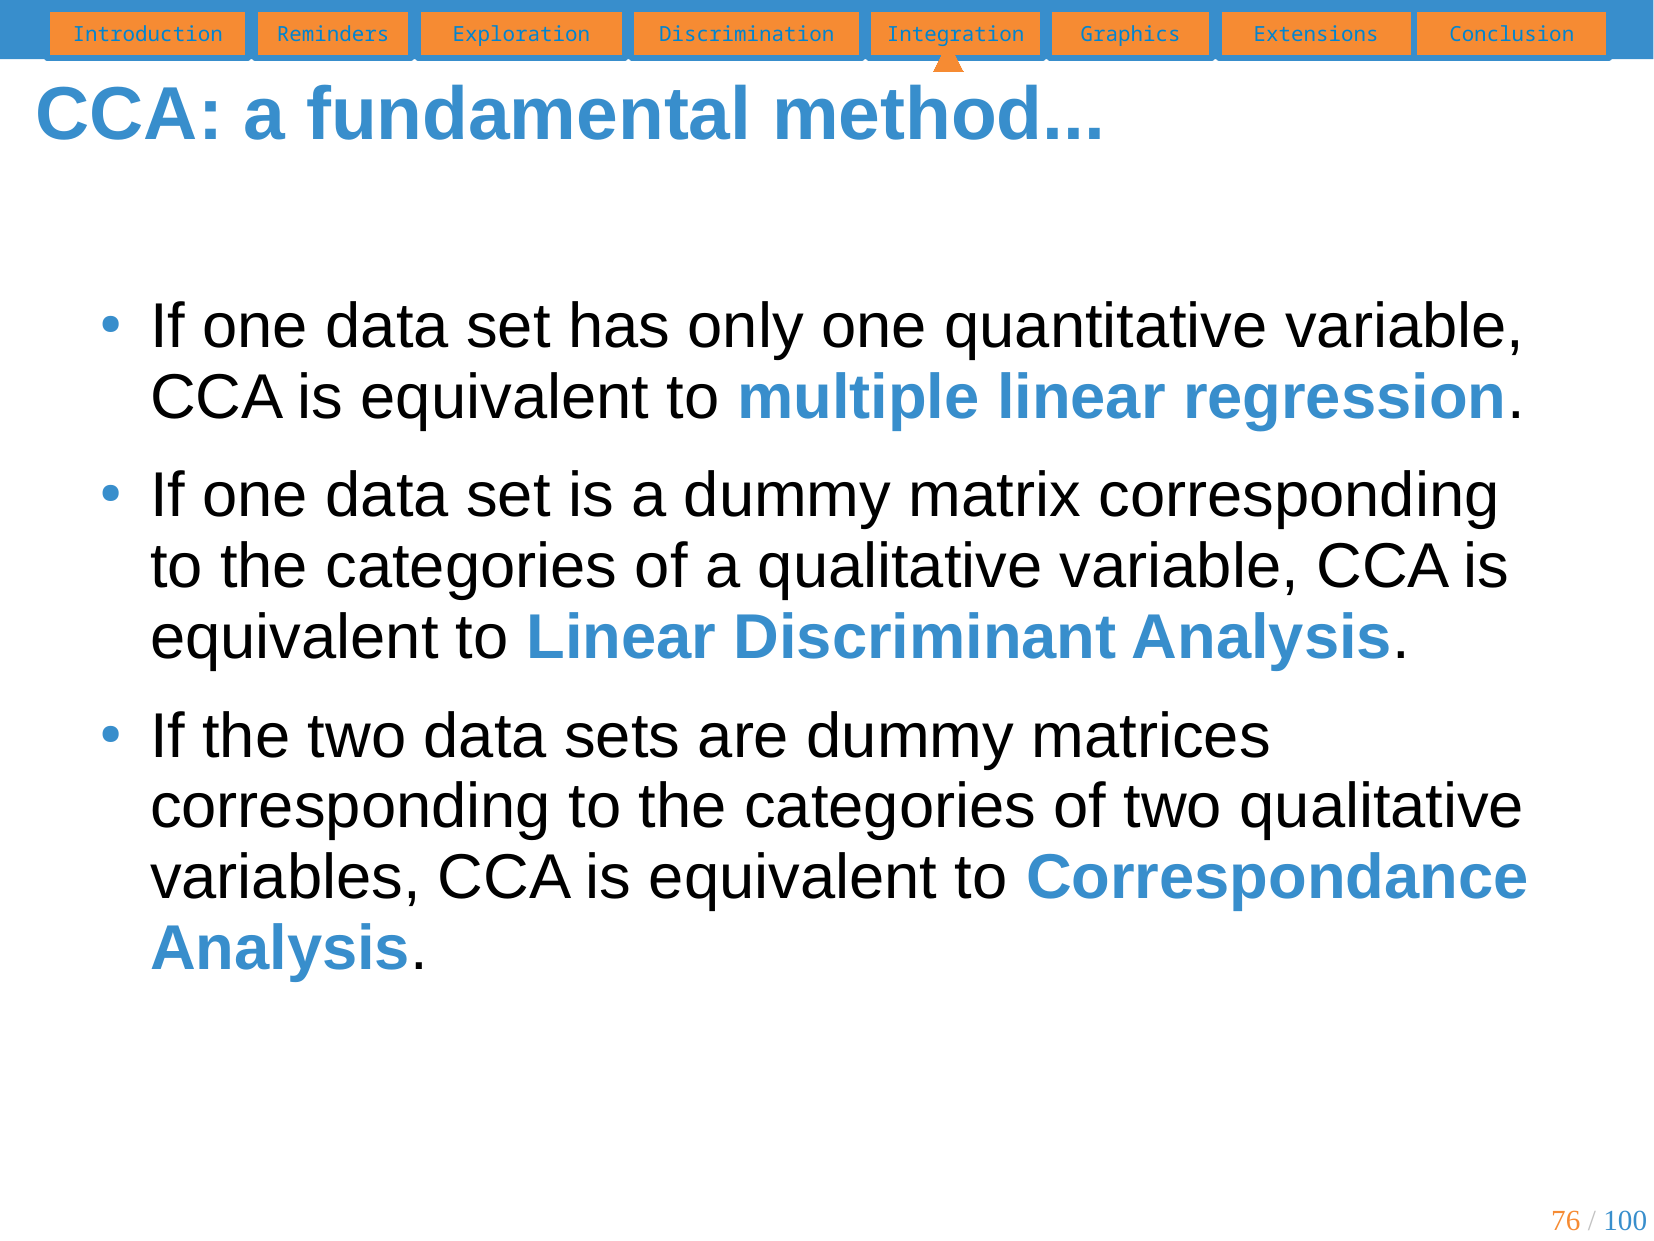

# CCA: a fundamental method...
If one data set has only one quantitative variable, CCA is equivalent to multiple linear regression.
If one data set is a dummy matrix corresponding to the categories of a qualitative variable, CCA is equivalent to Linear Discriminant Analysis.
If the two data sets are dummy matrices corresponding to the categories of two qualitative variables, CCA is equivalent to Correspondance Analysis.
76